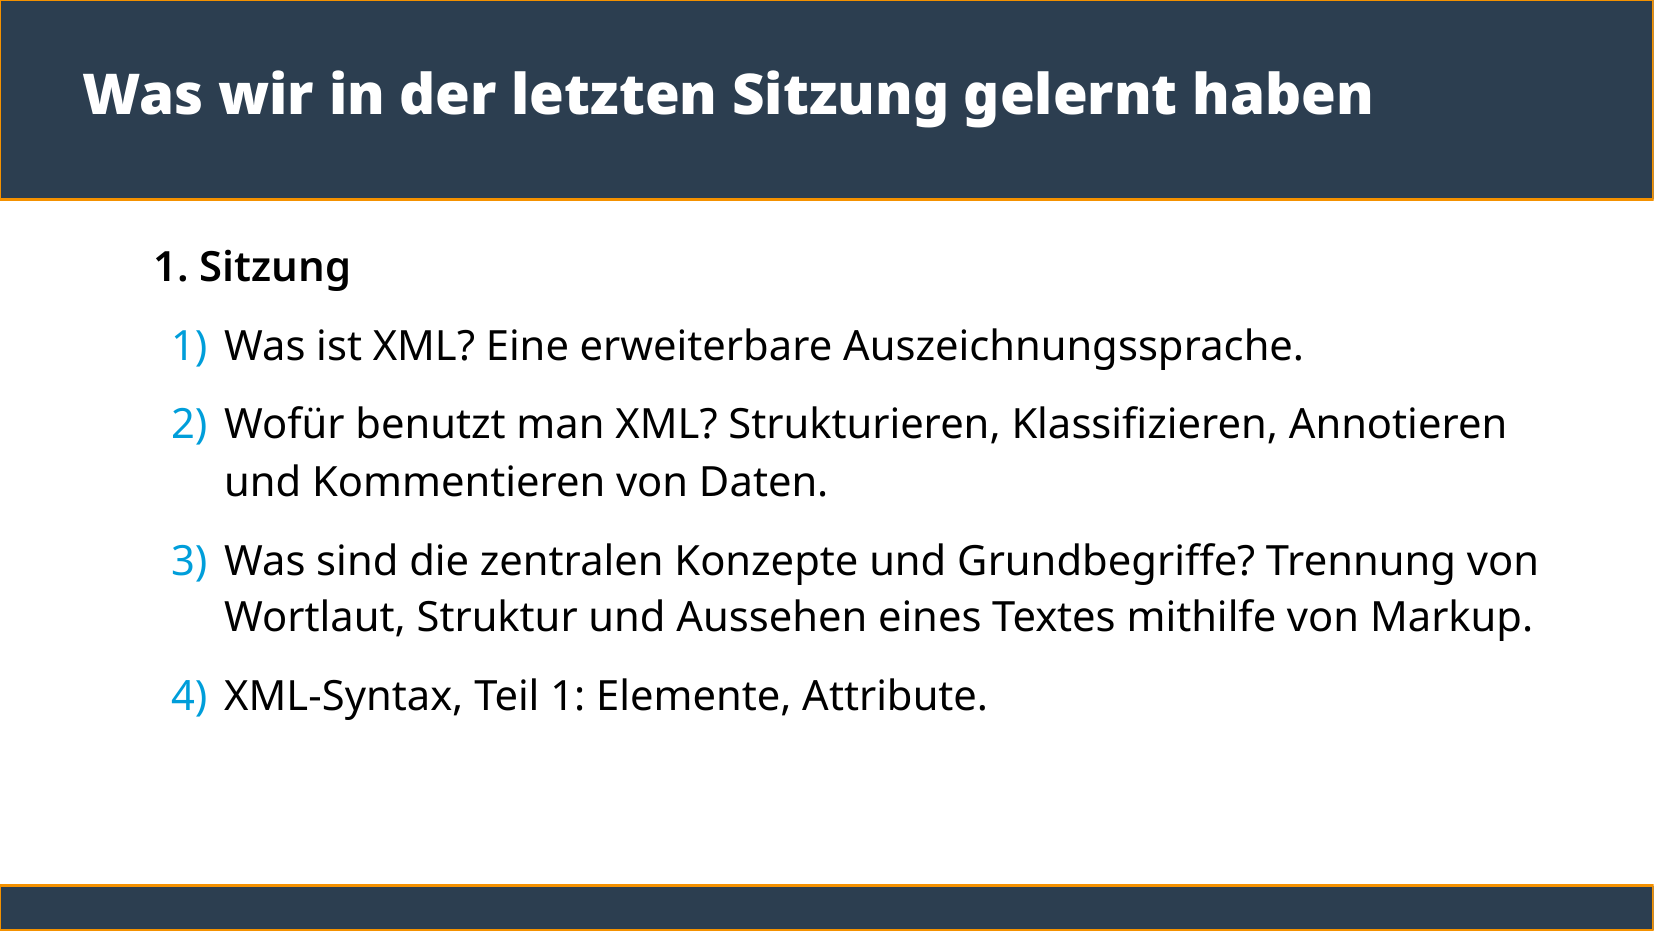

# Was wir in der letzten Sitzung gelernt haben
1. Sitzung
Was ist XML? Eine erweiterbare Auszeichnungssprache.
Wofür benutzt man XML? Strukturieren, Klassifizieren, Annotieren und Kommentieren von Daten.
Was sind die zentralen Konzepte und Grundbegriffe? Trennung von Wortlaut, Struktur und Aussehen eines Textes mithilfe von Markup.
XML-Syntax, Teil 1: Elemente, Attribute.